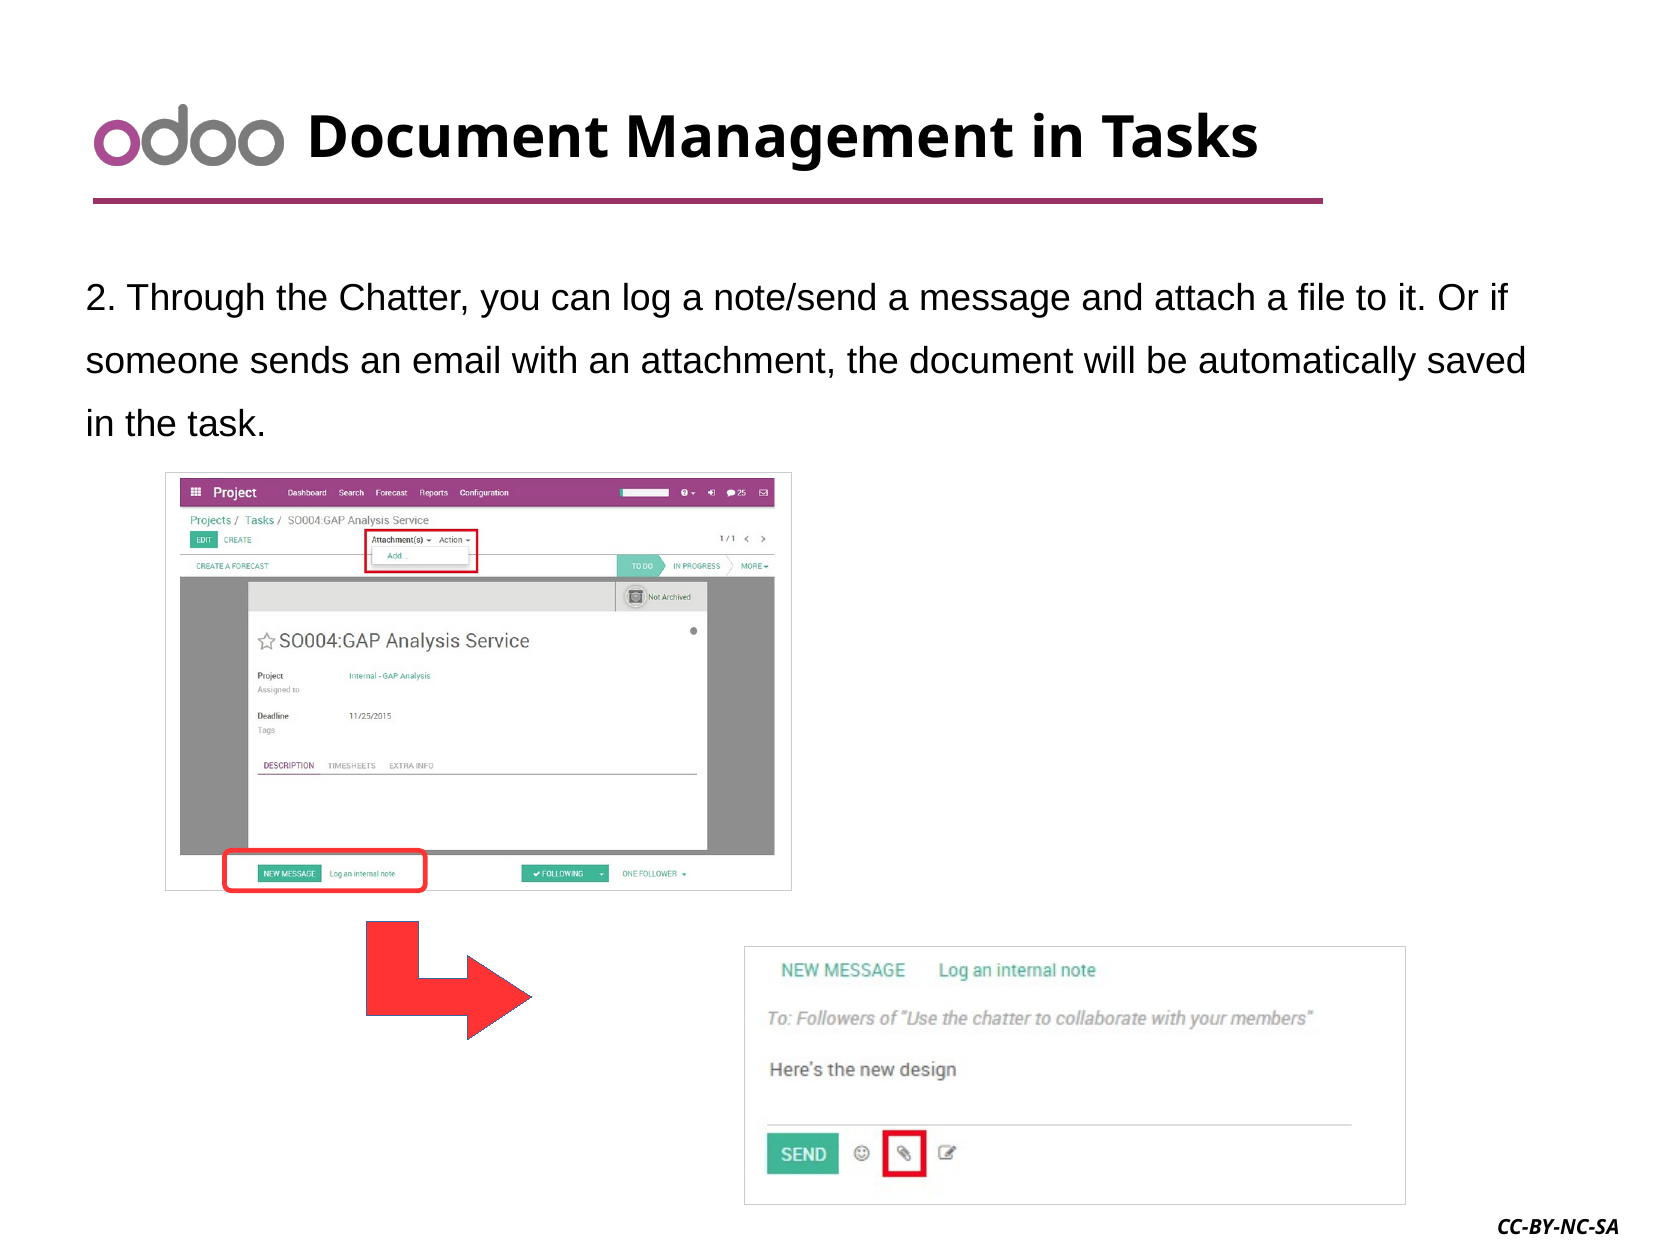

# Document Management in Tasks
2. Through the Chatter, you can log a note/send a message and attach a file to it. Or if someone sends an email with an attachment, the document will be automatically saved in the task.
CC-BY-NC-SA